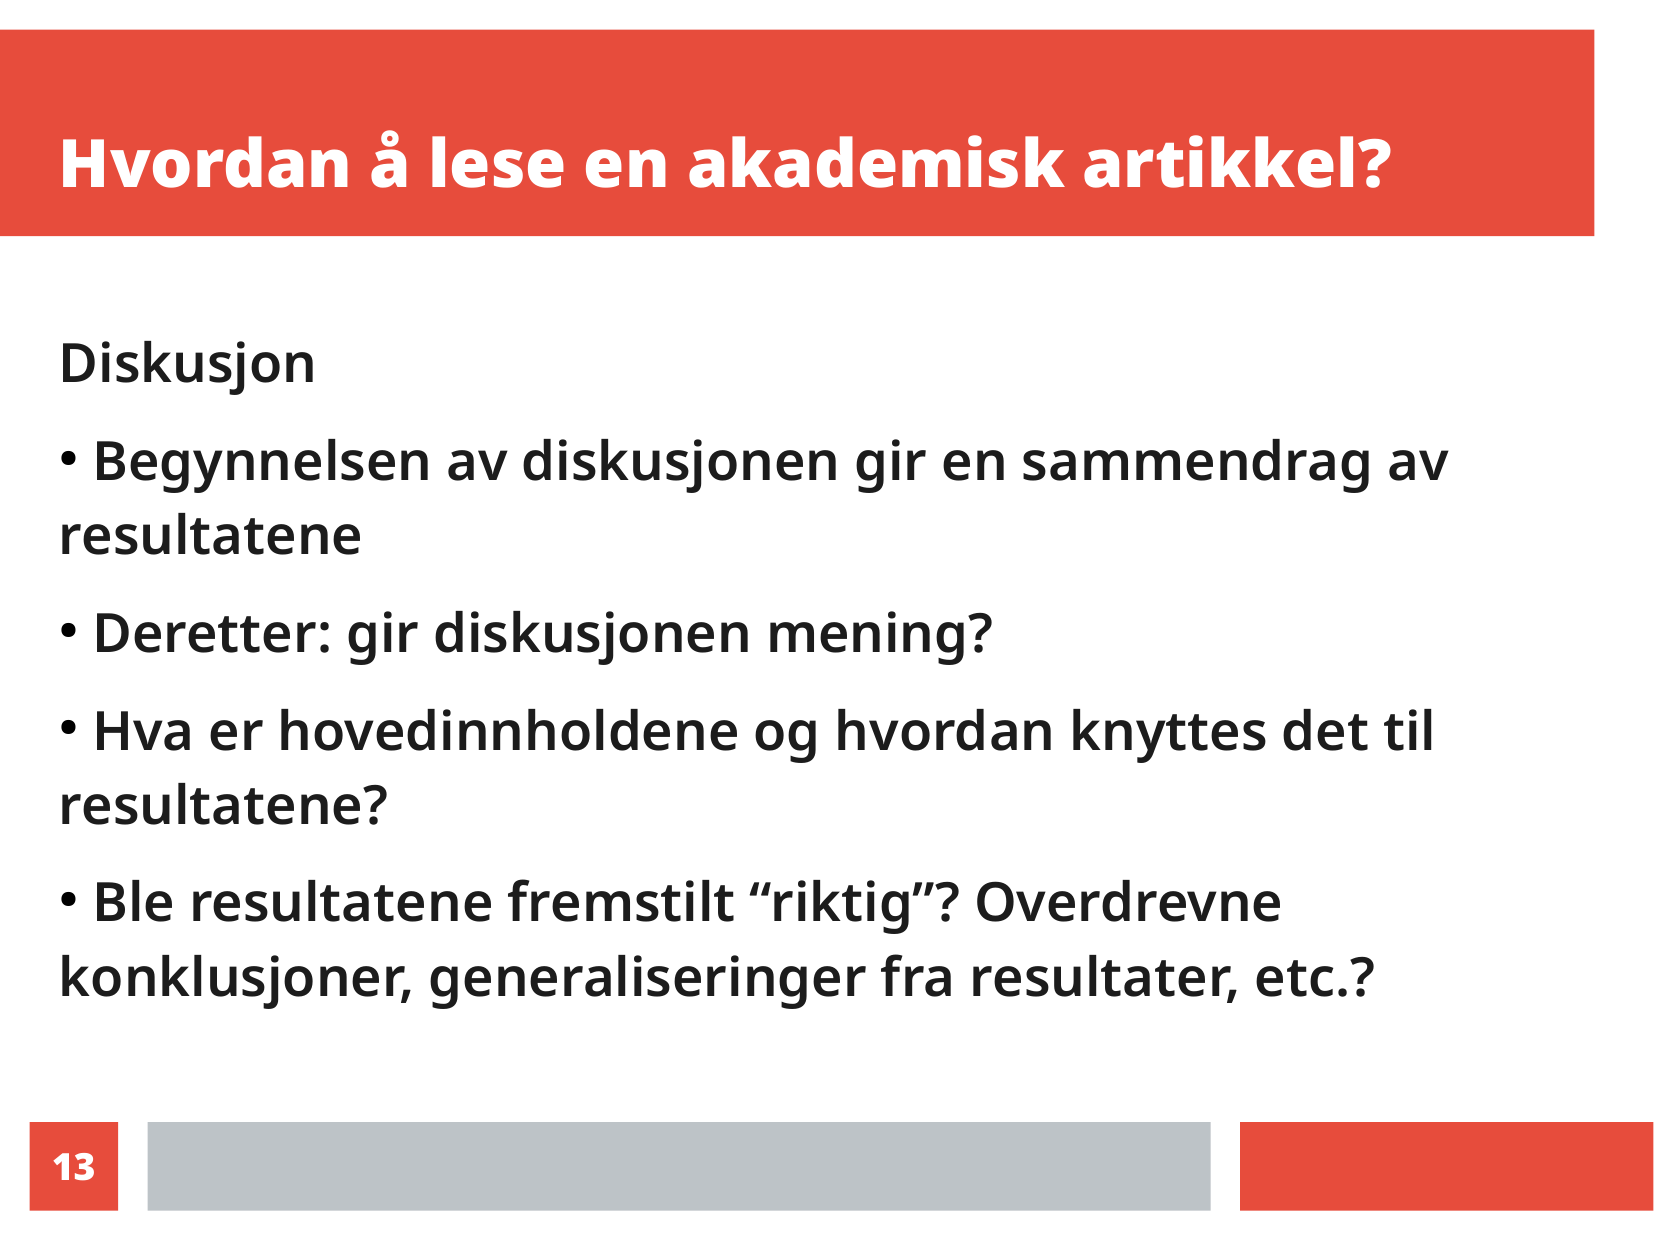

# Hvordan å lese en akademisk artikkel?
Diskusjon
 Begynnelsen av diskusjonen gir en sammendrag av resultatene
 Deretter: gir diskusjonen mening?
 Hva er hovedinnholdene og hvordan knyttes det til resultatene?
 Ble resultatene fremstilt “riktig”? Overdrevne konklusjoner, generaliseringer fra resultater, etc.?
13